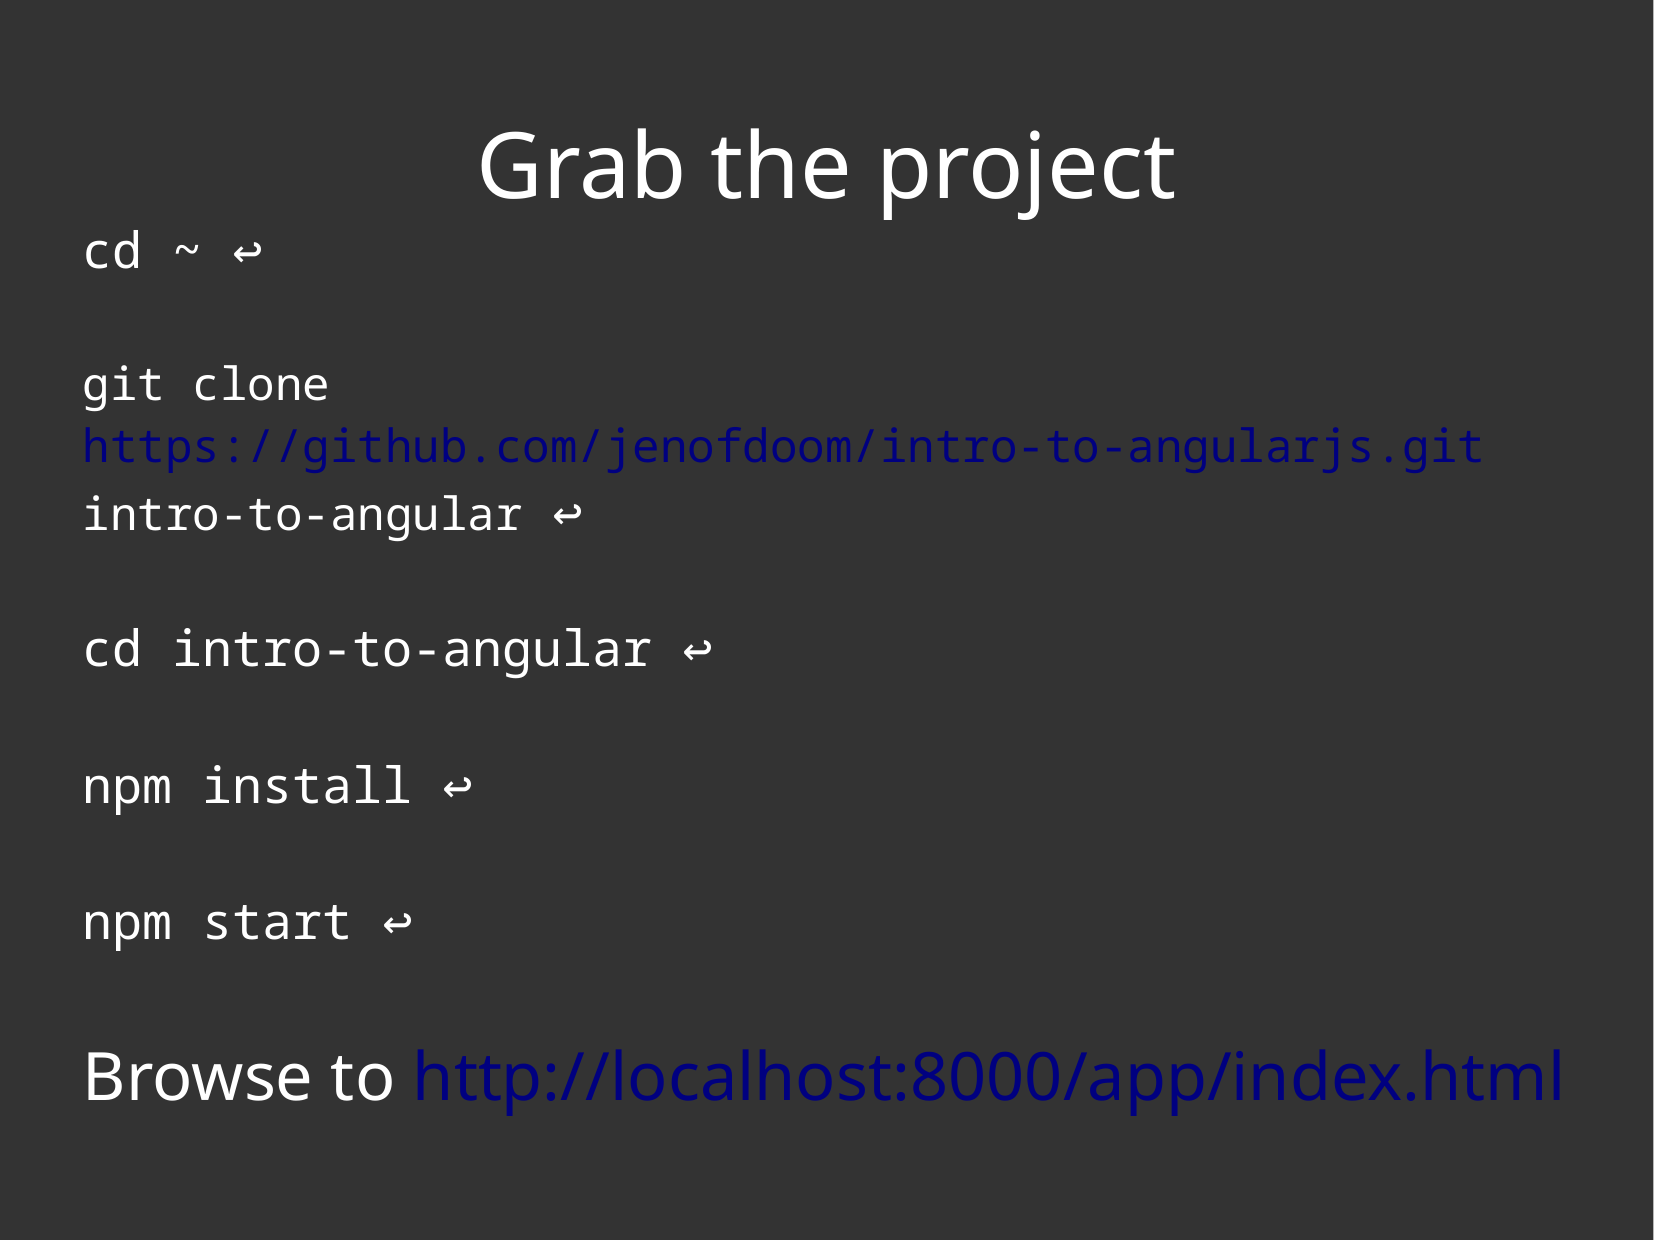

# Grab the project
cd ~ ↩
git clone https://github.com/jenofdoom/intro-to-angularjs.git intro-to-angular ↩
cd intro-to-angular ↩
npm install ↩
npm start ↩
Browse to http://localhost:8000/app/index.html